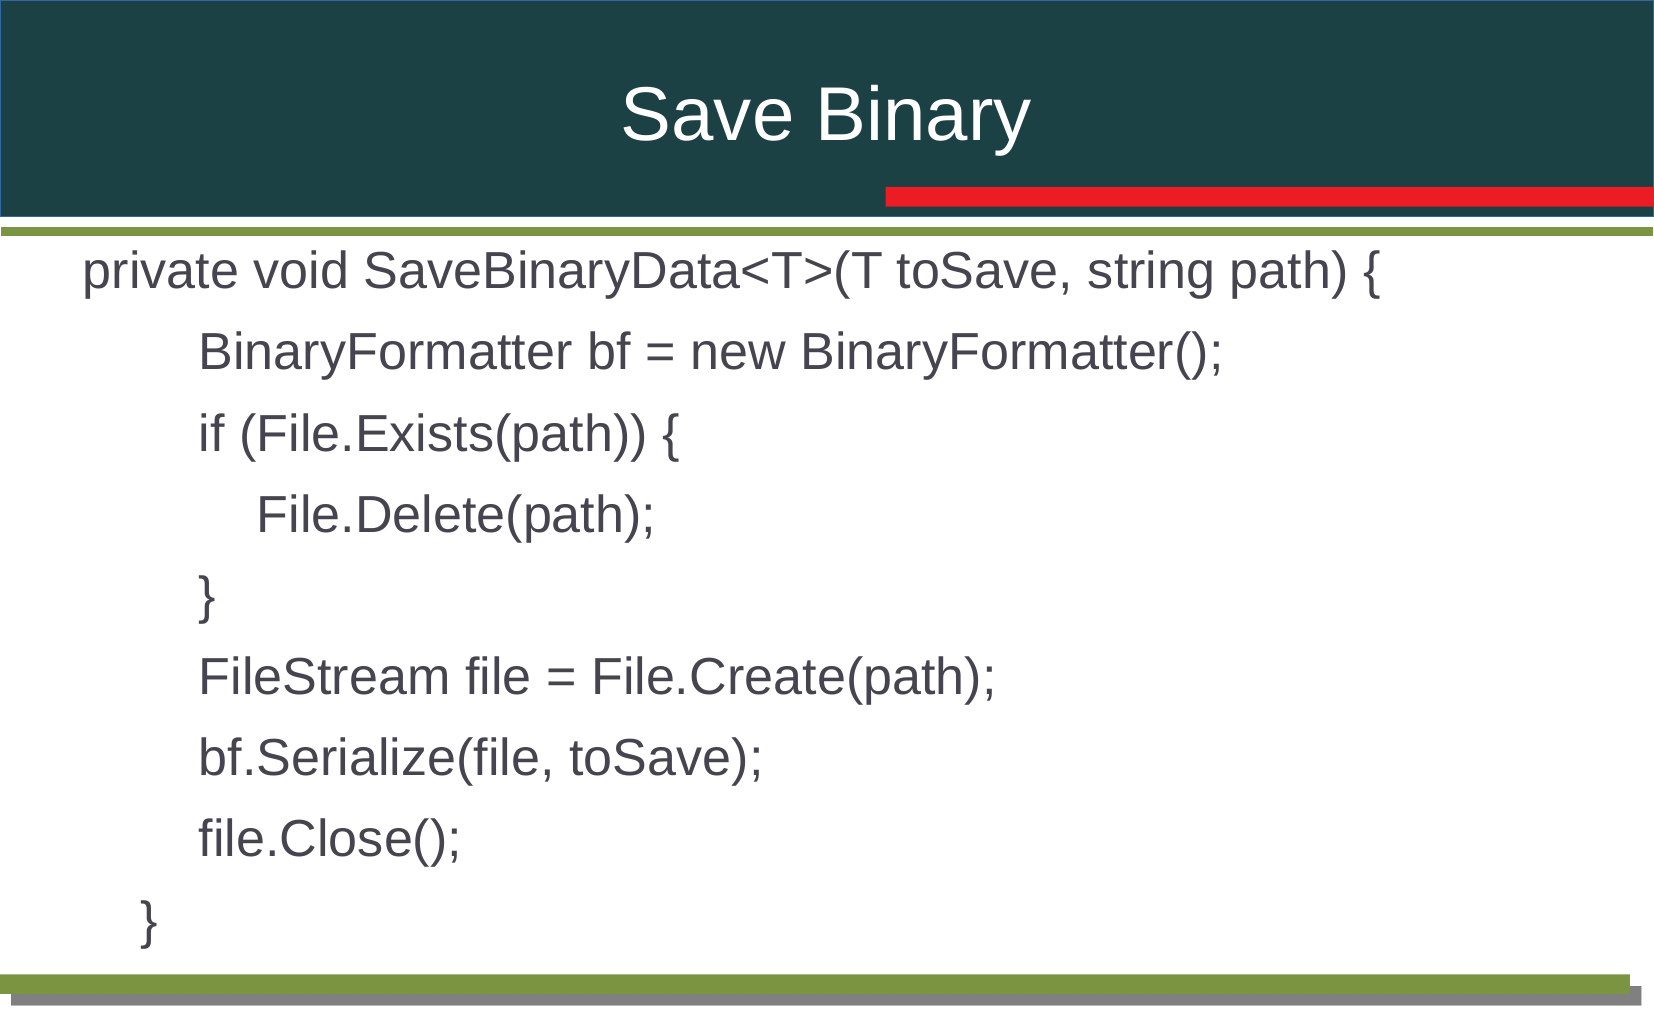

# Save Binary
private void SaveBinaryData<T>(T toSave, string path) {
 BinaryFormatter bf = new BinaryFormatter();
 if (File.Exists(path)) {
 File.Delete(path);
 }
 FileStream file = File.Create(path);
 bf.Serialize(file, toSave);
 file.Close();
 }